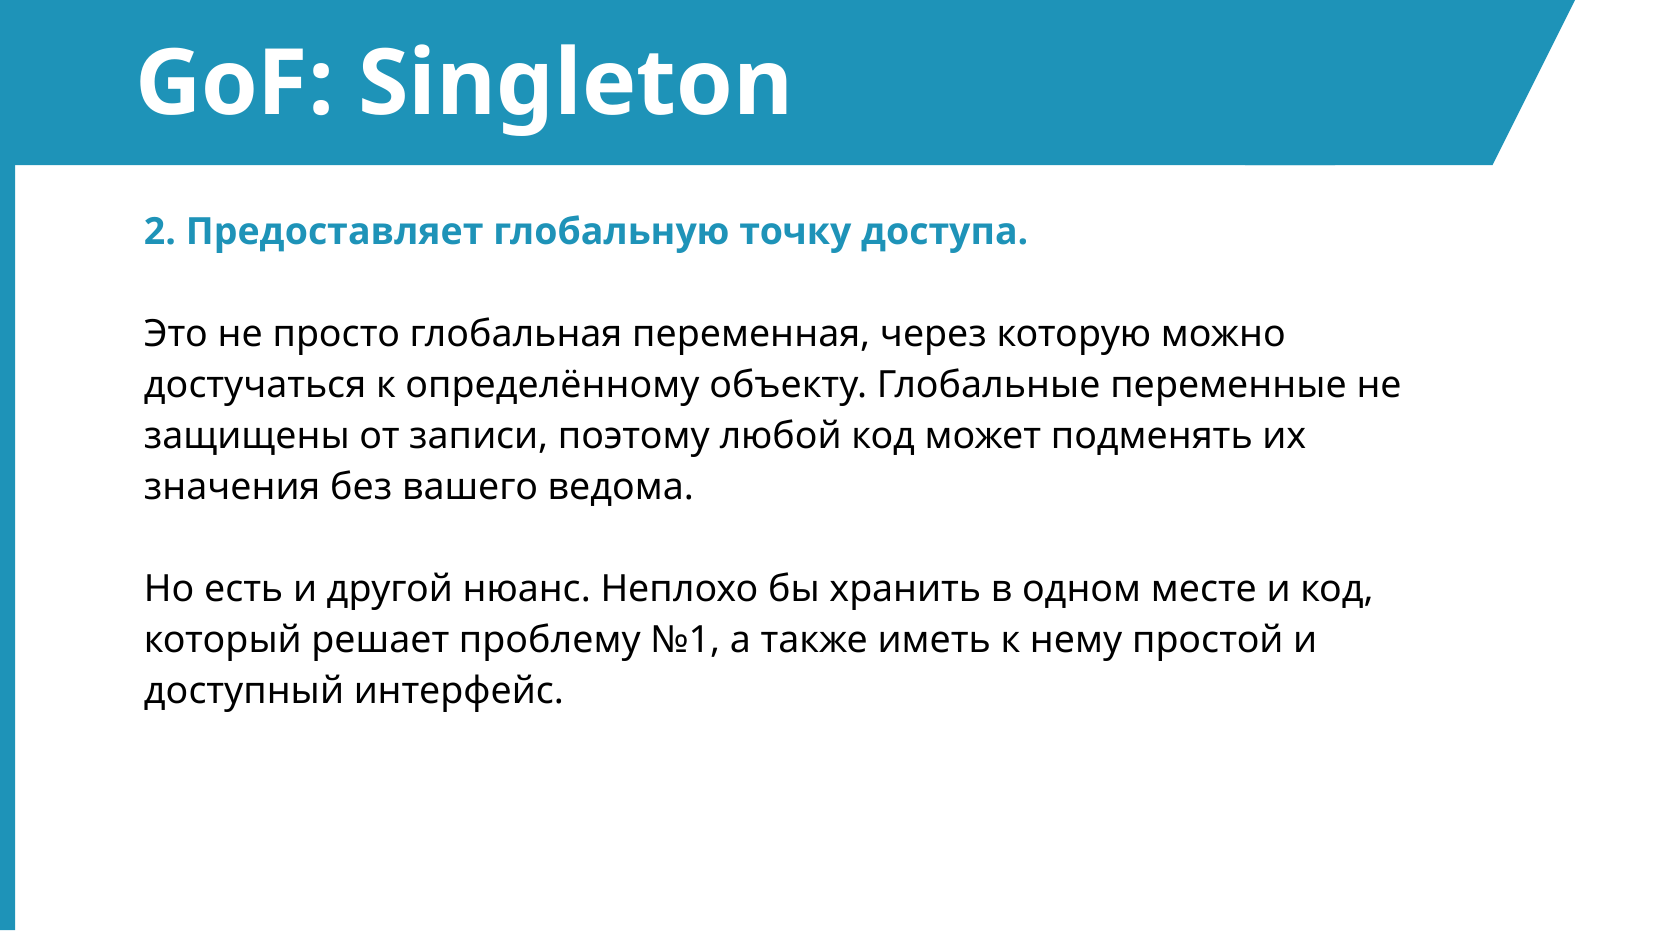

# GoF: Singleton
2. Предоставляет глобальную точку доступа.
Это не просто глобальная переменная, через которую можно достучаться к определённому объекту. Глобальные переменные не защищены от записи, поэтому любой код может подменять их значения без вашего ведома.
Но есть и другой нюанс. Неплохо бы хранить в одном месте и код, который решает проблему №1, а также иметь к нему простой и доступный интерфейс.